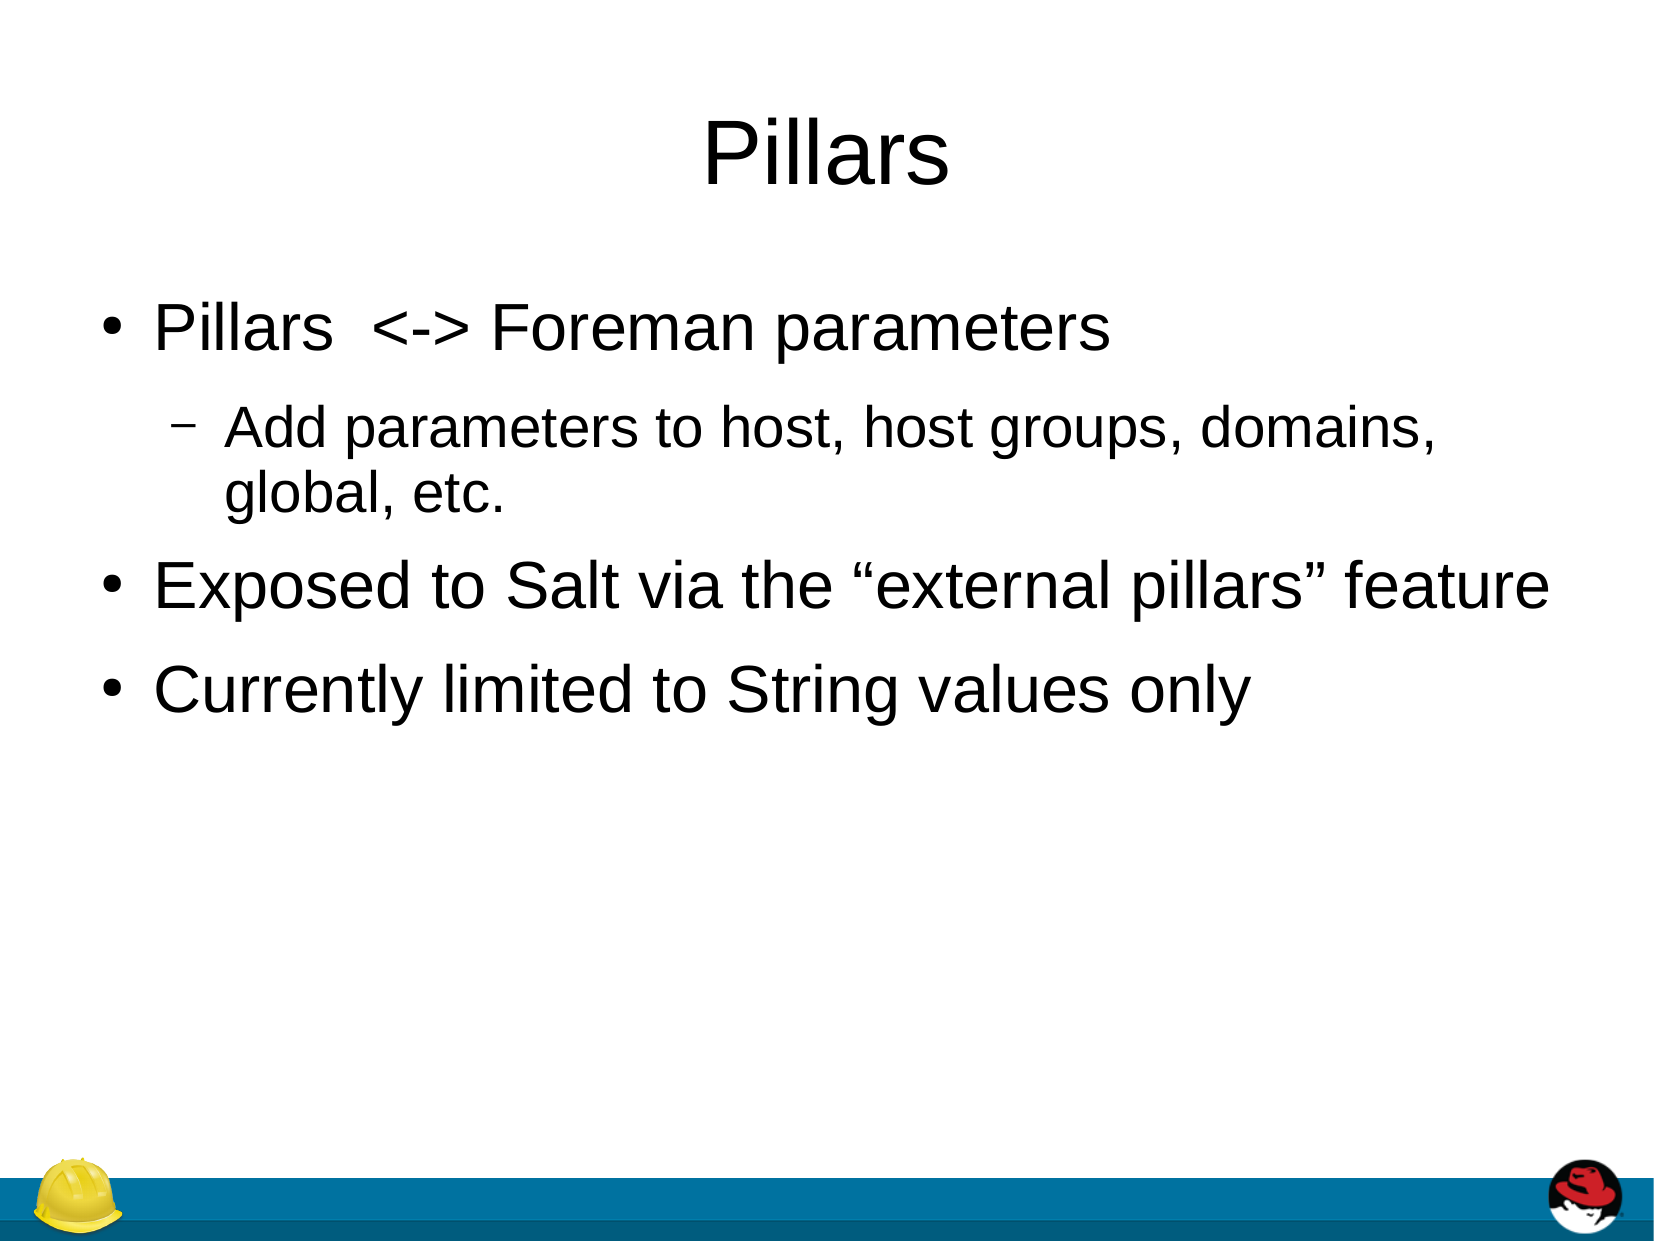

# Pillars
Pillars <-> Foreman parameters
Add parameters to host, host groups, domains, global, etc.
Exposed to Salt via the “external pillars” feature
Currently limited to String values only